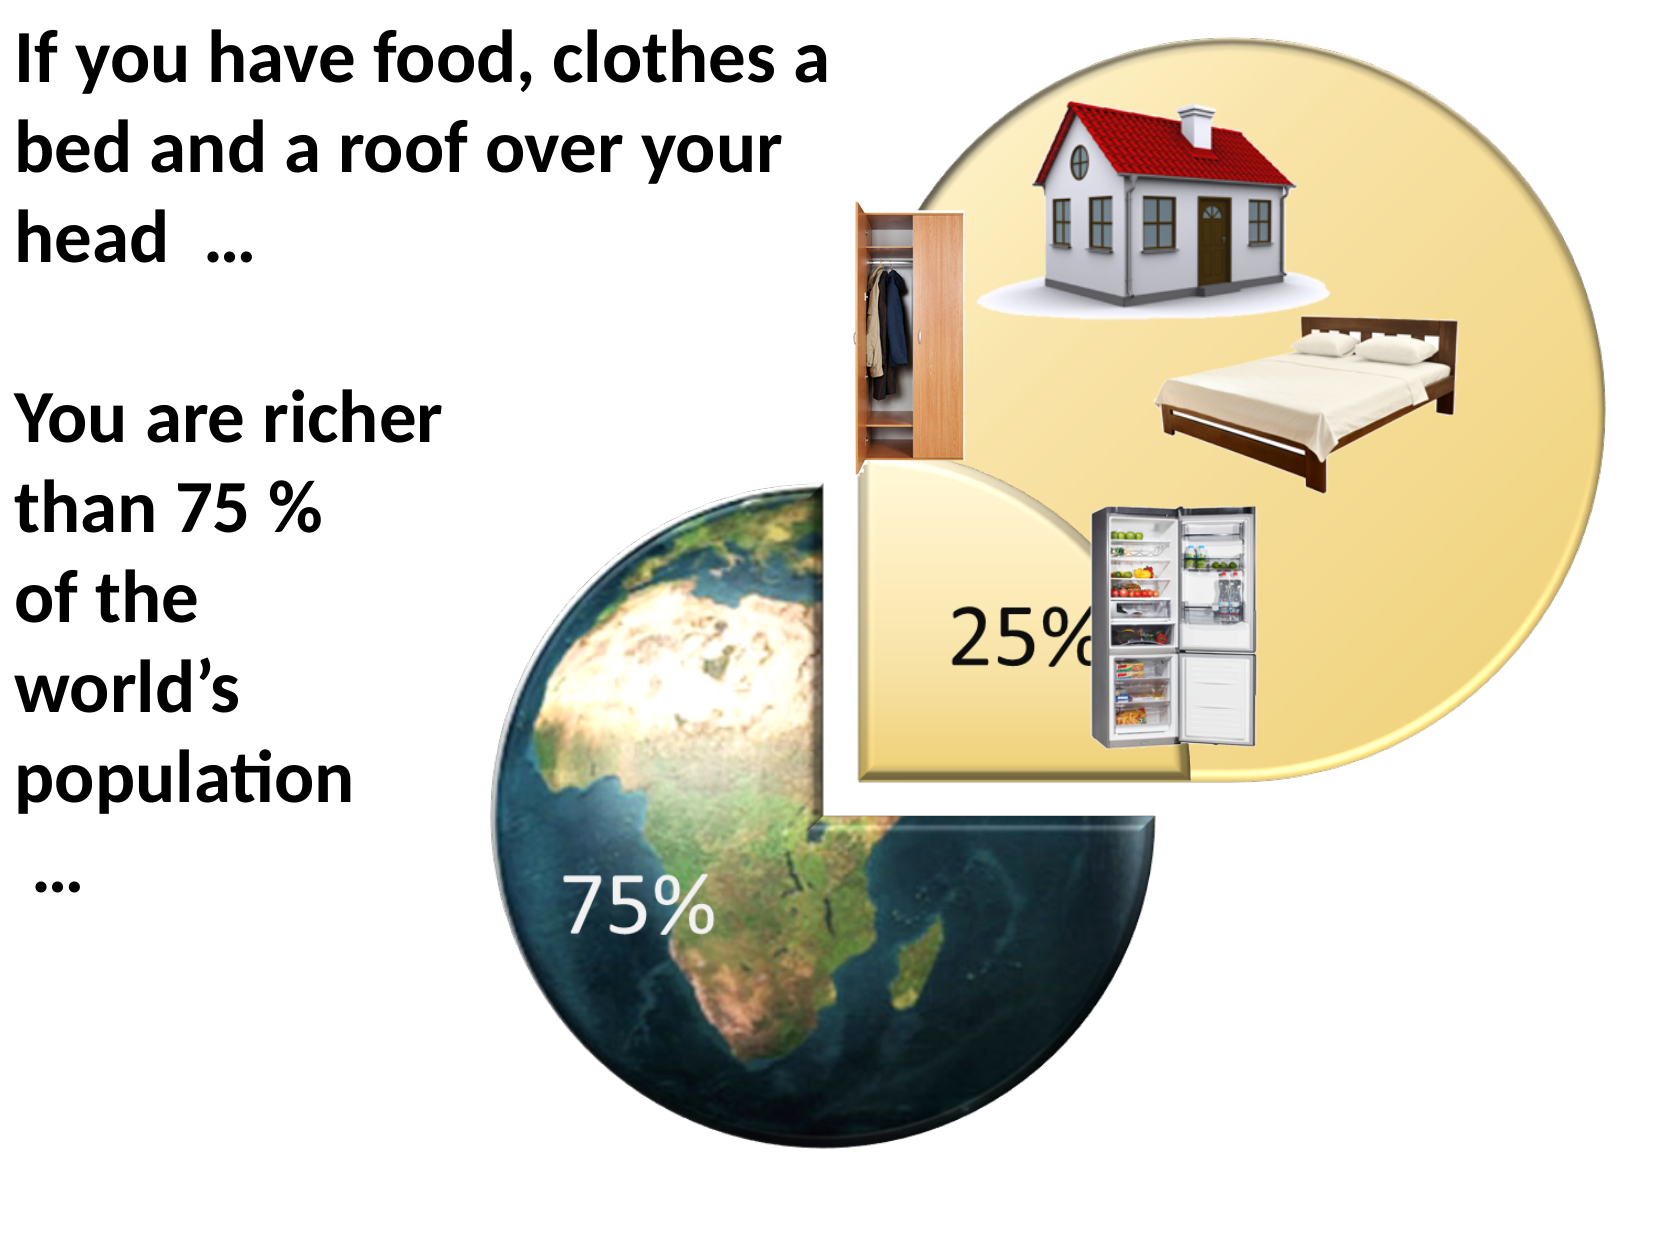

If you have food, clothes a bed and a roof over your
head …
You are richer
than 75 %
of the
world’s
population
 …